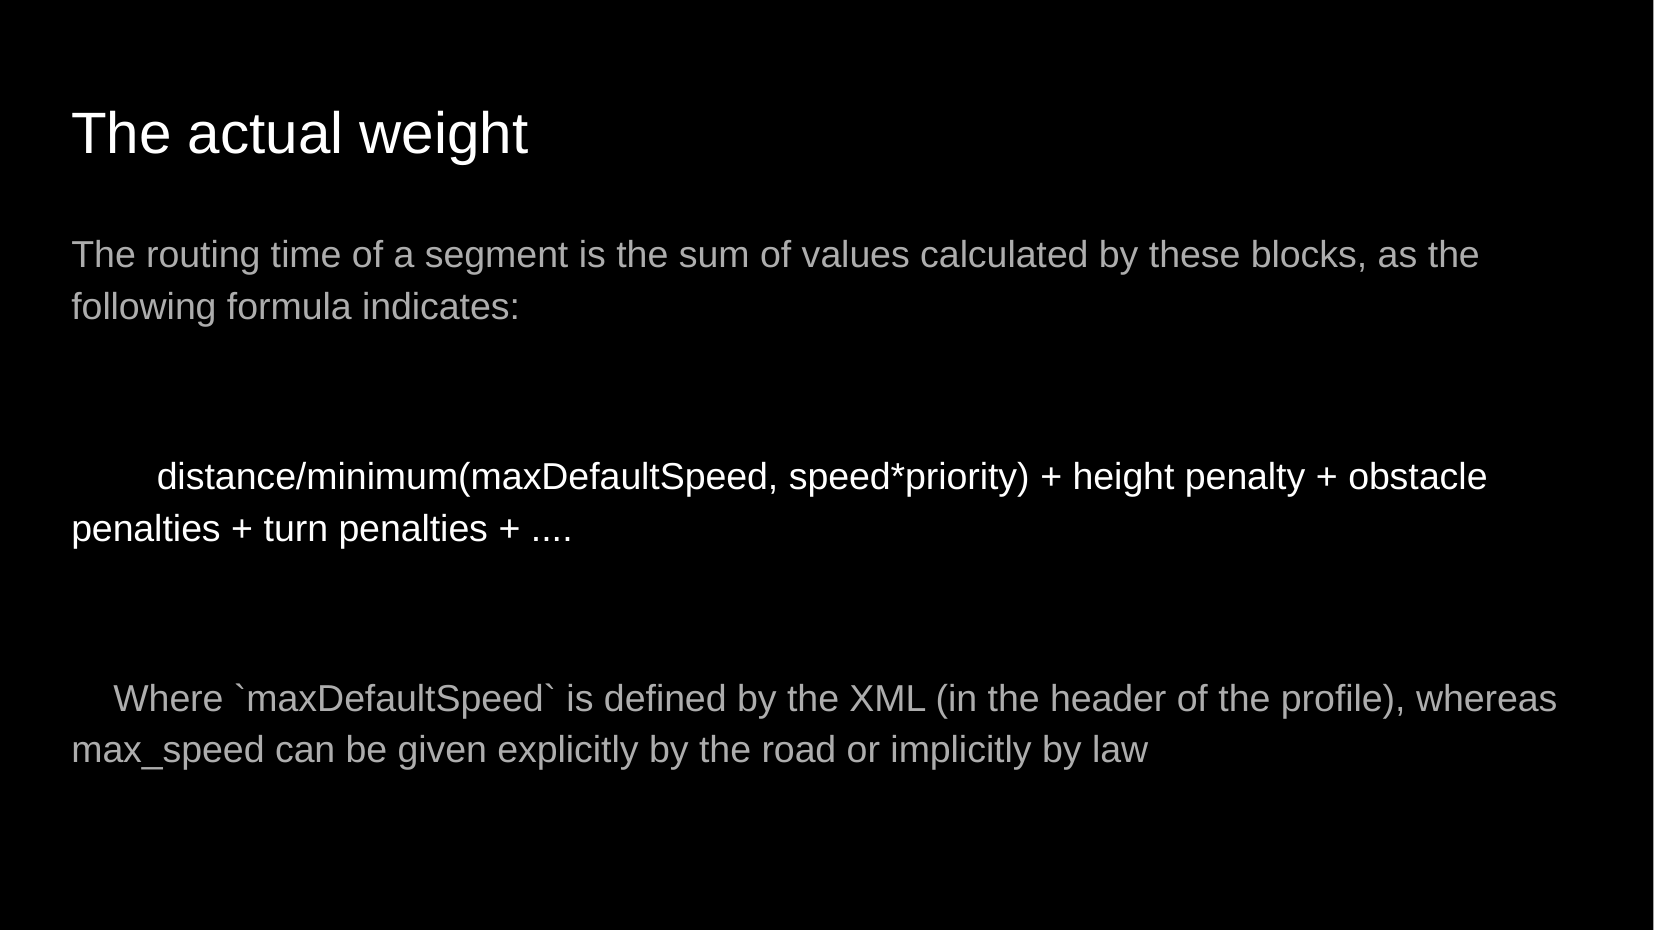

# The actual weight
The routing time of a segment is the sum of values calculated by these blocks, as the following formula indicates:
 	 distance/minimum(maxDefaultSpeed, speed*priority) + height penalty + obstacle penalties + turn penalties + ....
 Where `maxDefaultSpeed` is defined by the XML (in the header of the profile), whereas max_speed can be given explicitly by the road or implicitly by law